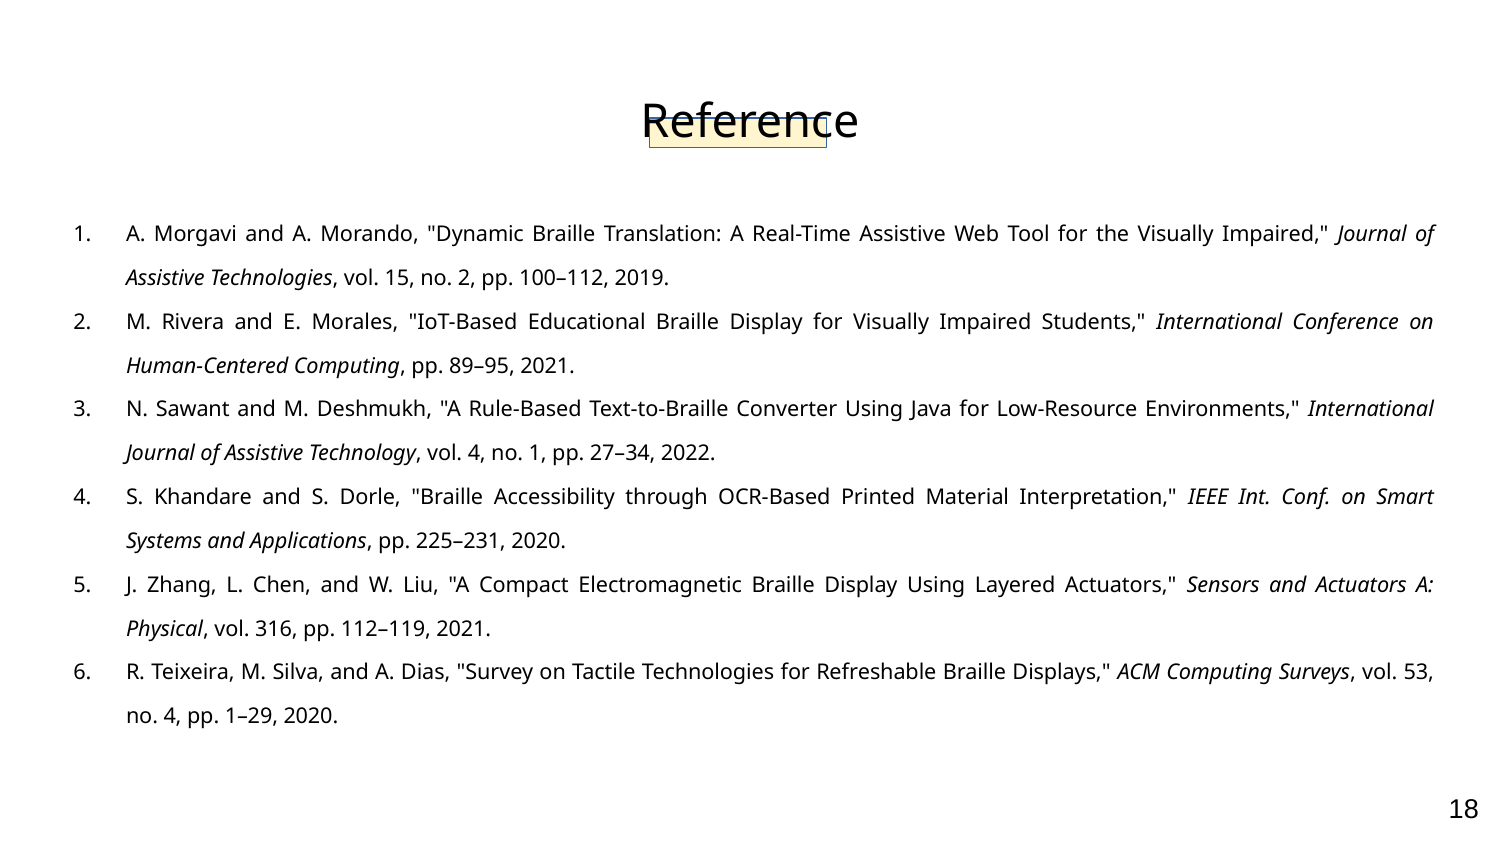

Reference
A. Morgavi and A. Morando, "Dynamic Braille Translation: A Real-Time Assistive Web Tool for the Visually Impaired," Journal of Assistive Technologies, vol. 15, no. 2, pp. 100–112, 2019.
M. Rivera and E. Morales, "IoT-Based Educational Braille Display for Visually Impaired Students," International Conference on Human-Centered Computing, pp. 89–95, 2021.
N. Sawant and M. Deshmukh, "A Rule-Based Text-to-Braille Converter Using Java for Low-Resource Environments," International Journal of Assistive Technology, vol. 4, no. 1, pp. 27–34, 2022.
S. Khandare and S. Dorle, "Braille Accessibility through OCR-Based Printed Material Interpretation," IEEE Int. Conf. on Smart Systems and Applications, pp. 225–231, 2020.
J. Zhang, L. Chen, and W. Liu, "A Compact Electromagnetic Braille Display Using Layered Actuators," Sensors and Actuators A: Physical, vol. 316, pp. 112–119, 2021.
R. Teixeira, M. Silva, and A. Dias, "Survey on Tactile Technologies for Refreshable Braille Displays," ACM Computing Surveys, vol. 53, no. 4, pp. 1–29, 2020.